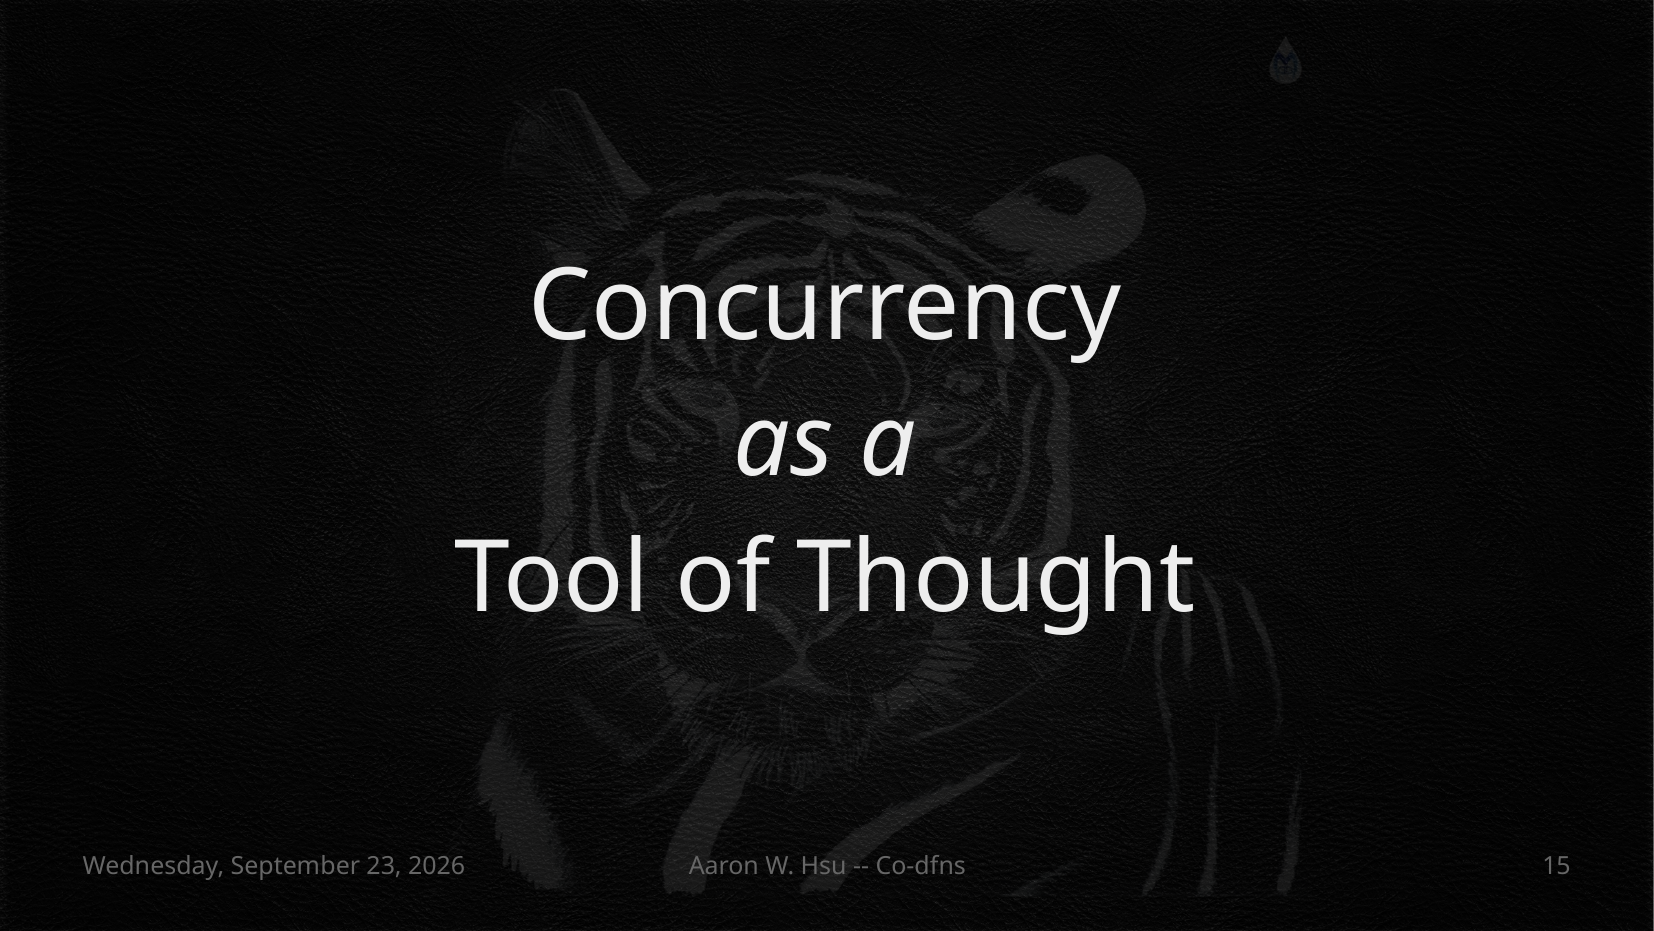

Concurrency
as a
Tool of Thought
Aaron W. Hsu -- Co-dfns
15